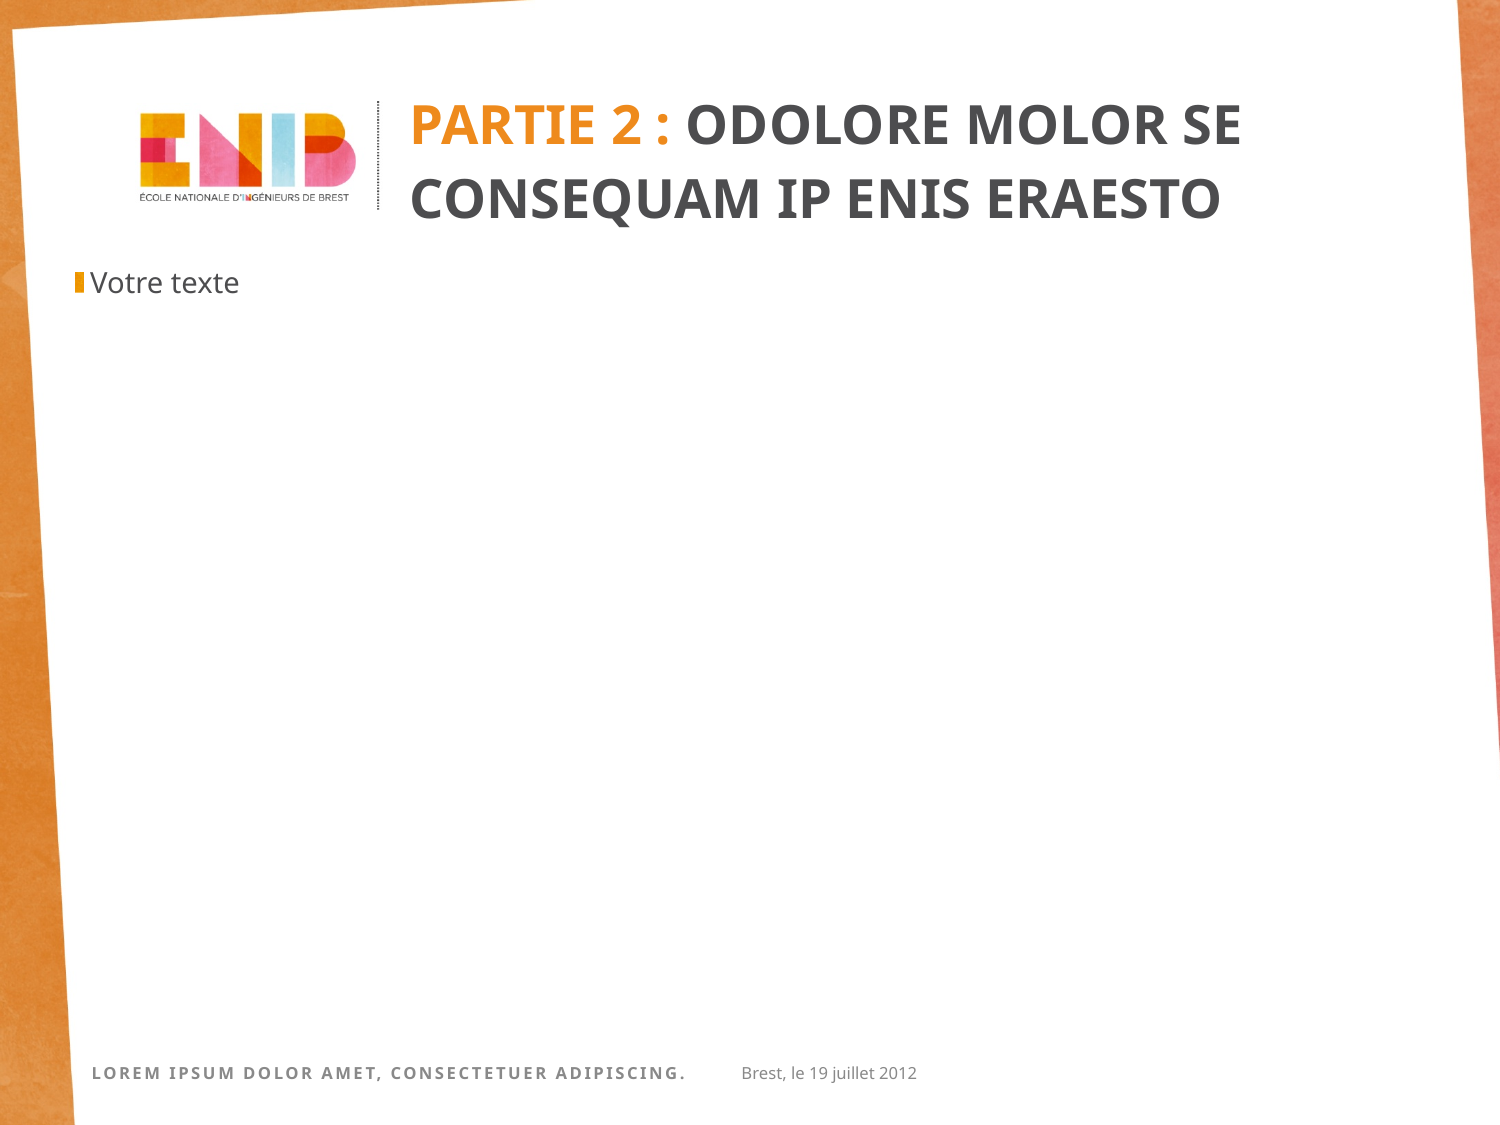

# PARTIE 2 : ODOLORE MOLOR SE CONSEQUAM IP ENIS ERAESTO
Votre texte